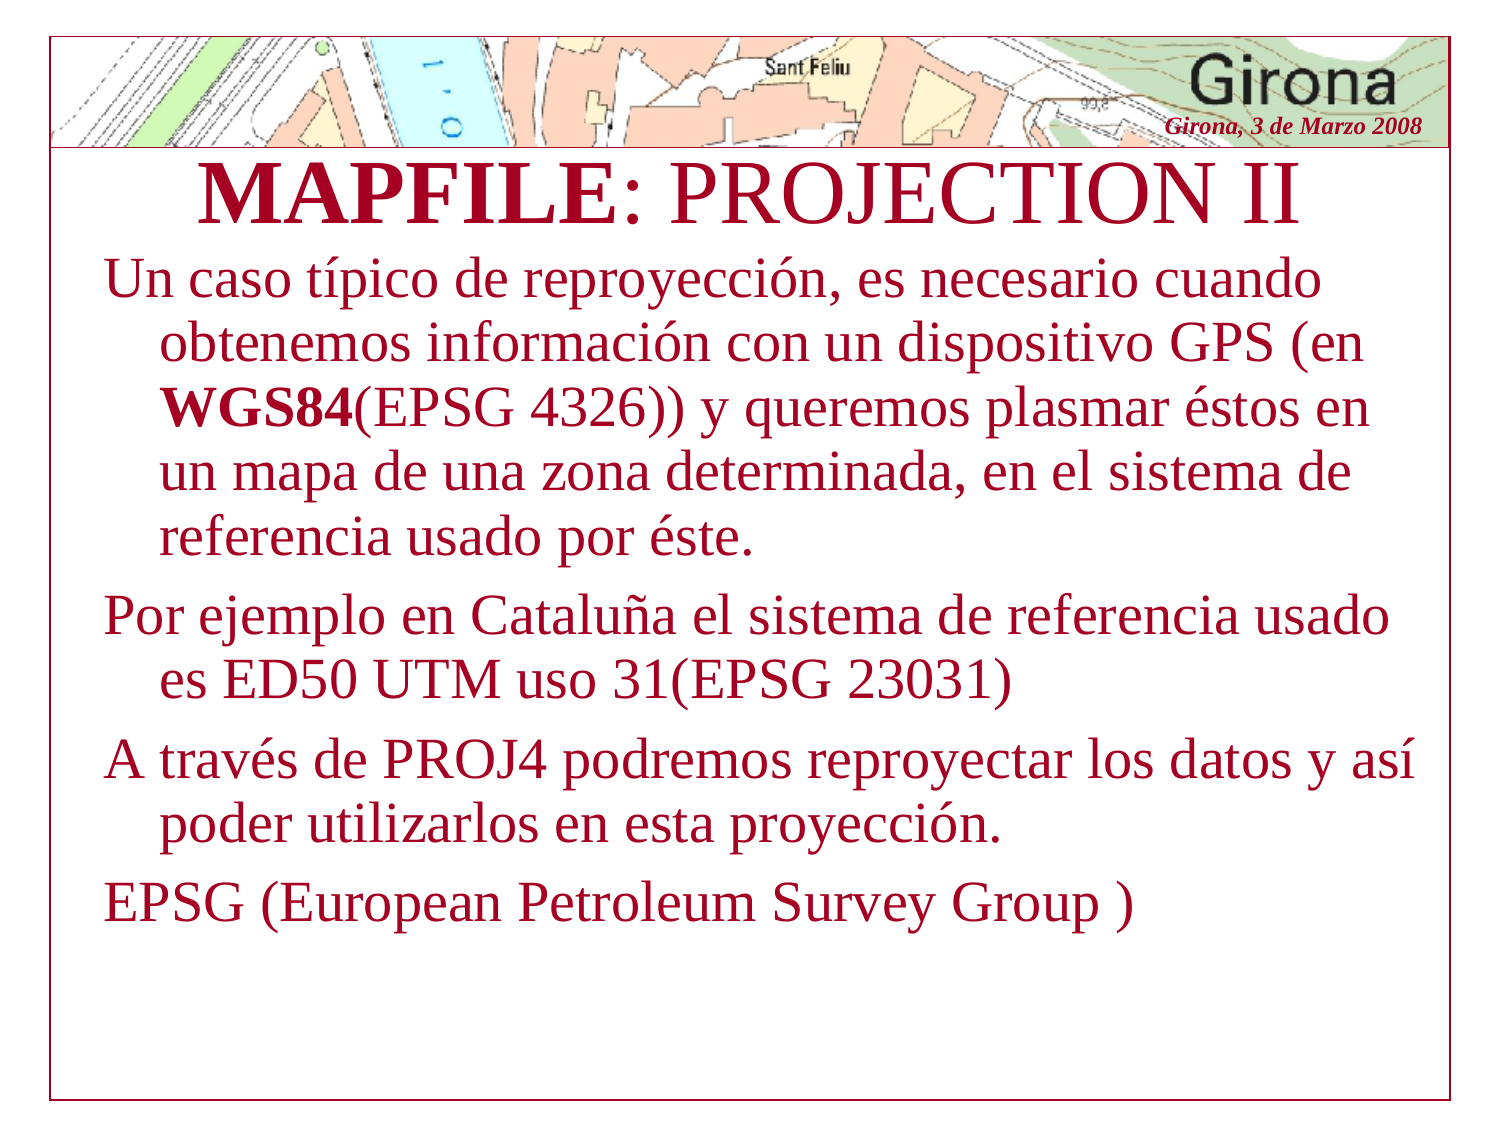

MAPFILE: PROJECTION II
# Un caso típico de reproyección, es necesario cuando obtenemos información con un dispositivo GPS (en WGS84(EPSG 4326)) y queremos plasmar éstos en un mapa de una zona determinada, en el sistema de referencia usado por éste.
Por ejemplo en Cataluña el sistema de referencia usado es ED50 UTM uso 31(EPSG 23031)
A través de PROJ4 podremos reproyectar los datos y así poder utilizarlos en esta proyección.
EPSG (European Petroleum Survey Group )